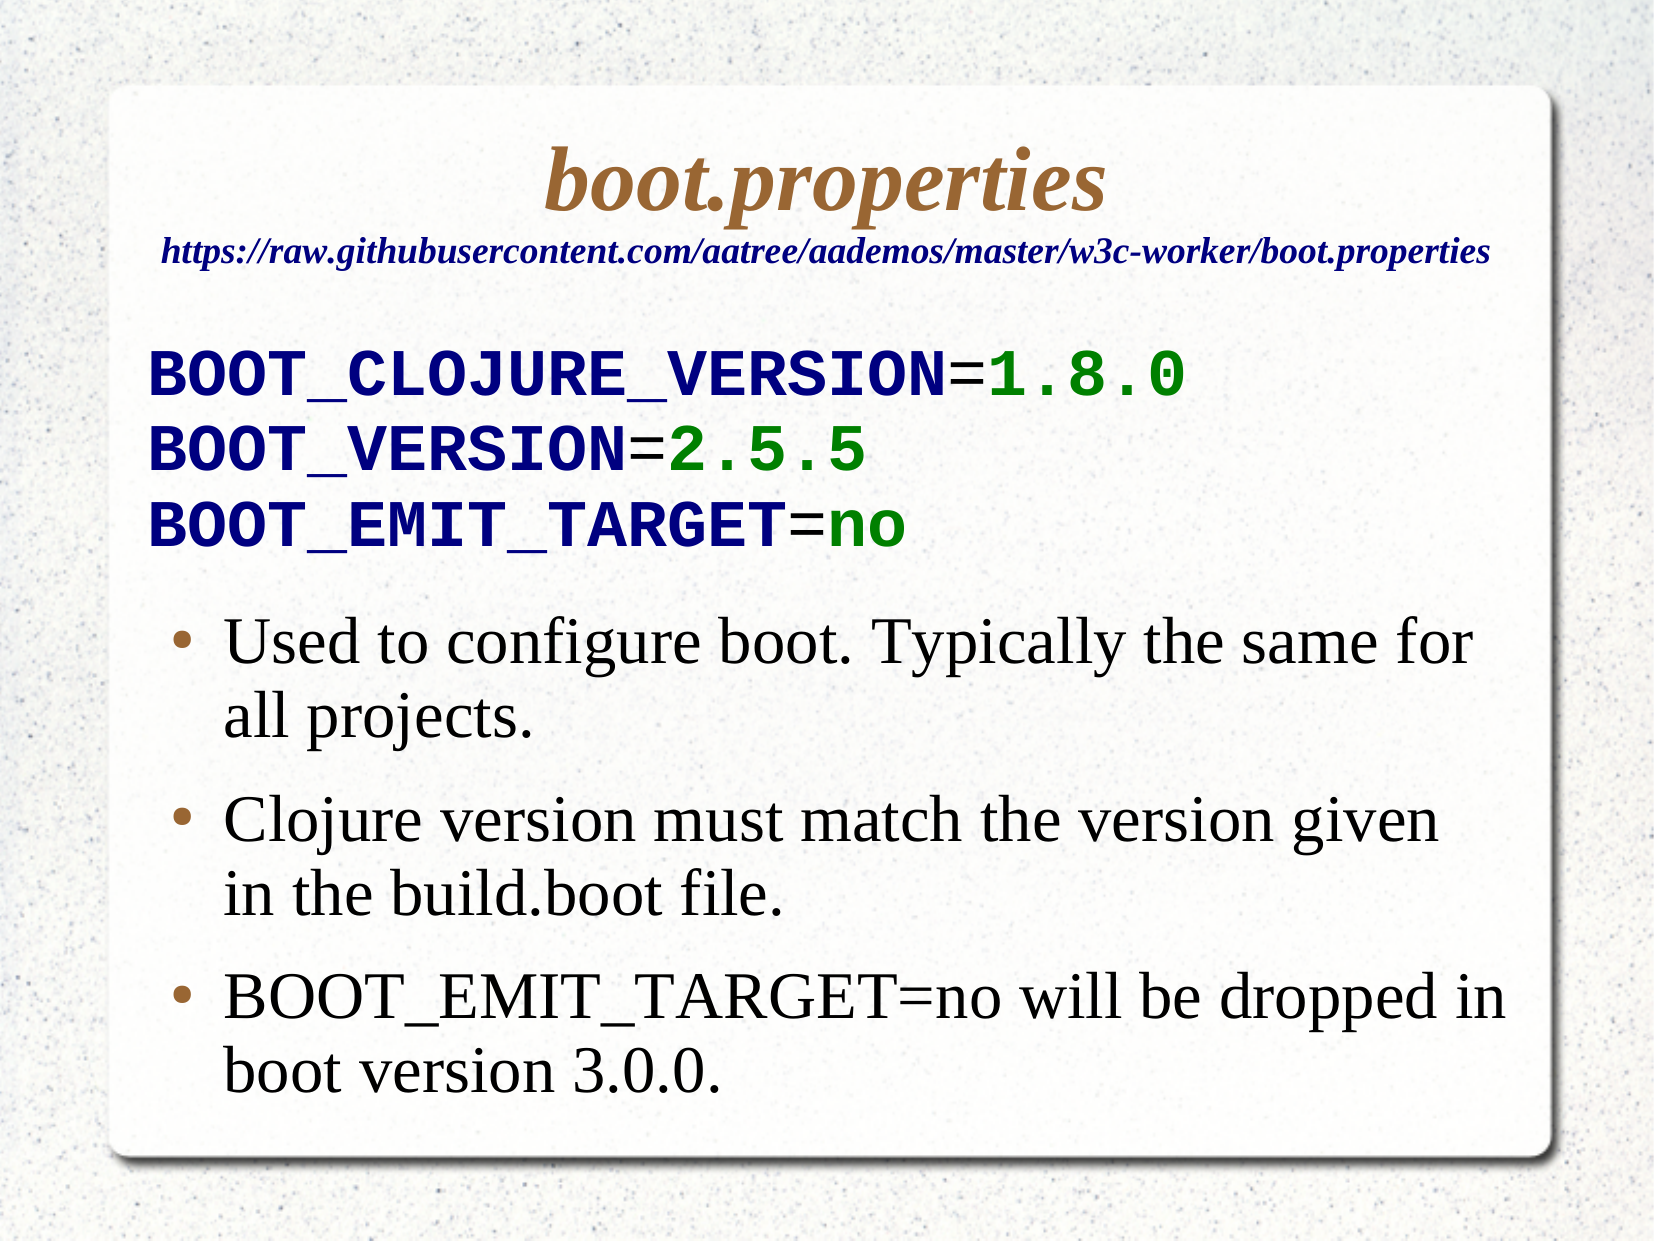

# boot.properties https://raw.githubusercontent.com/aatree/aademos/master/w3c-worker/boot.properties
BOOT_CLOJURE_VERSION=1.8.0
BOOT_VERSION=2.5.5
BOOT_EMIT_TARGET=no
Used to configure boot. Typically the same for all projects.
Clojure version must match the version given in the build.boot file.
BOOT_EMIT_TARGET=no will be dropped in boot version 3.0.0.